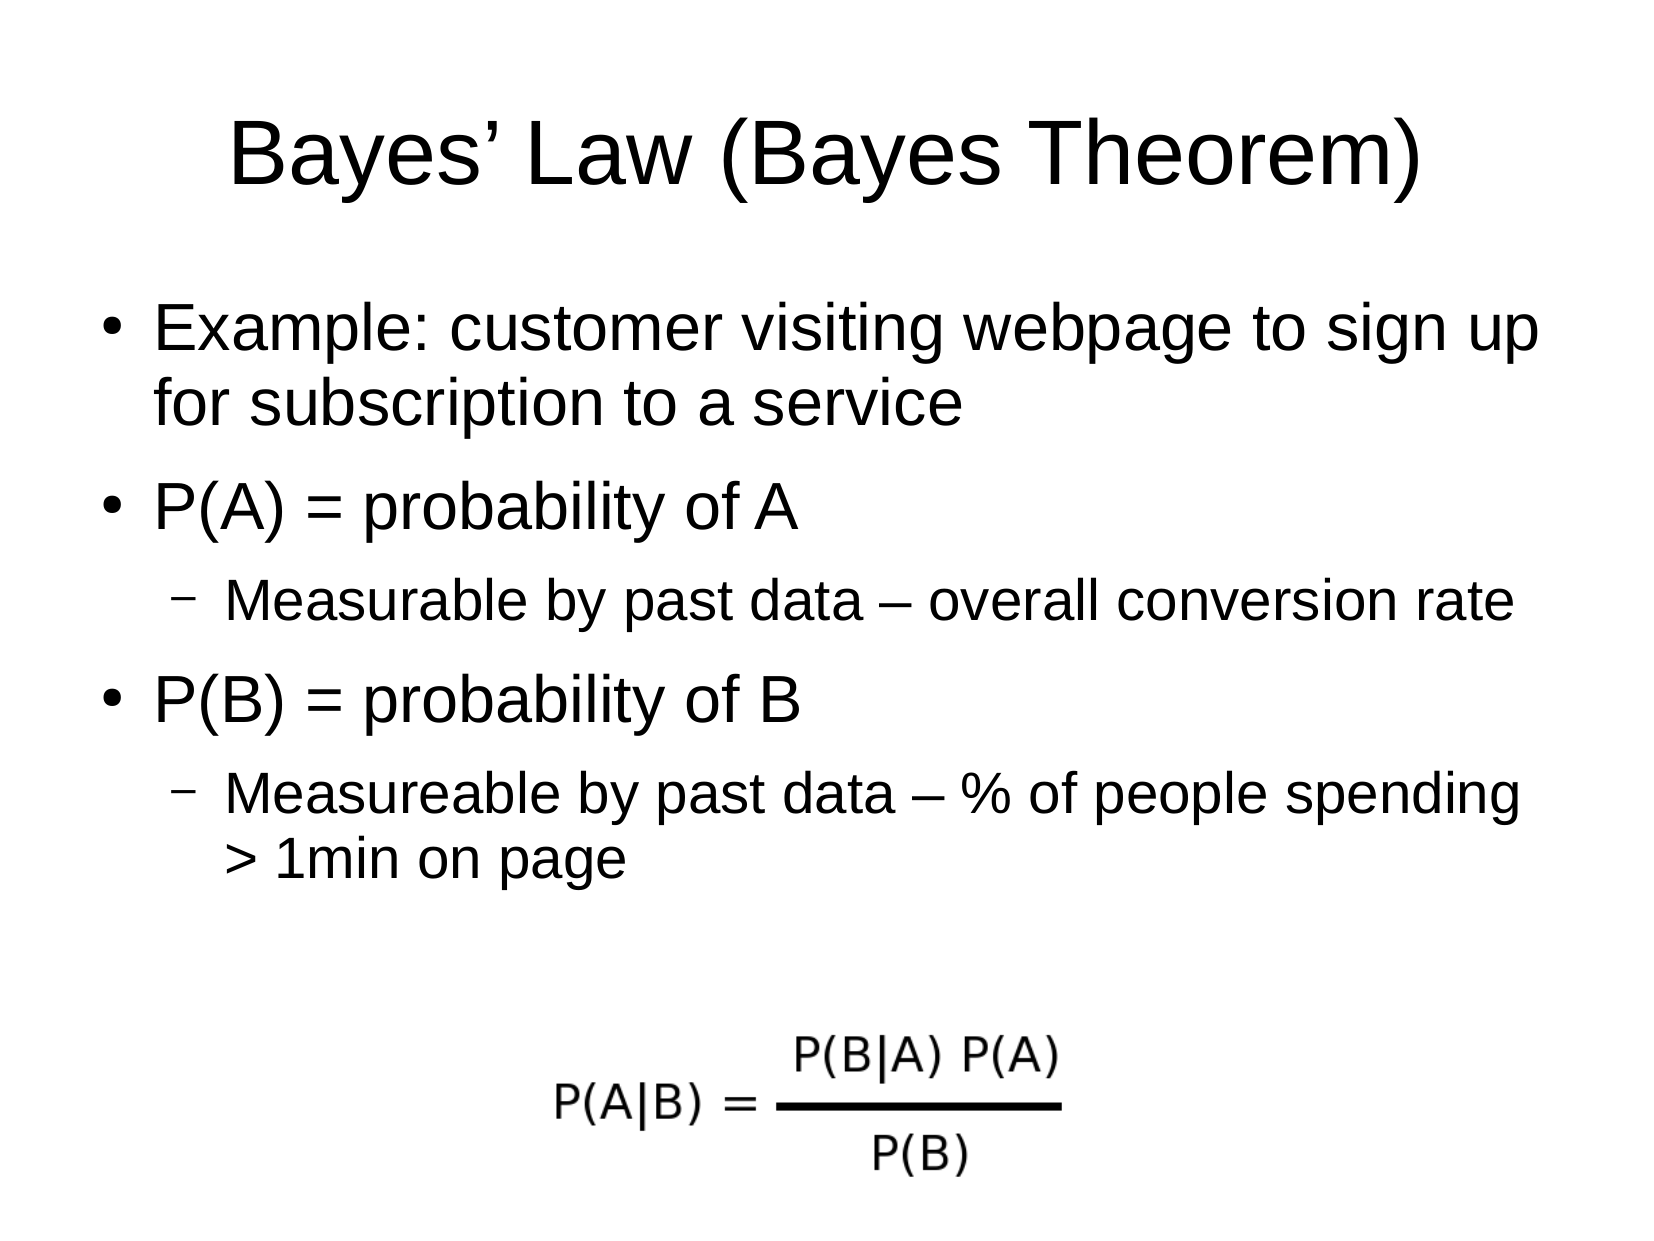

# Bayes’ Law (Bayes Theorem)
Example: customer visiting webpage to sign up for subscription to a service
P(A) = probability of A
Measurable by past data – overall conversion rate
P(B) = probability of B
Measureable by past data – % of people spending > 1min on page